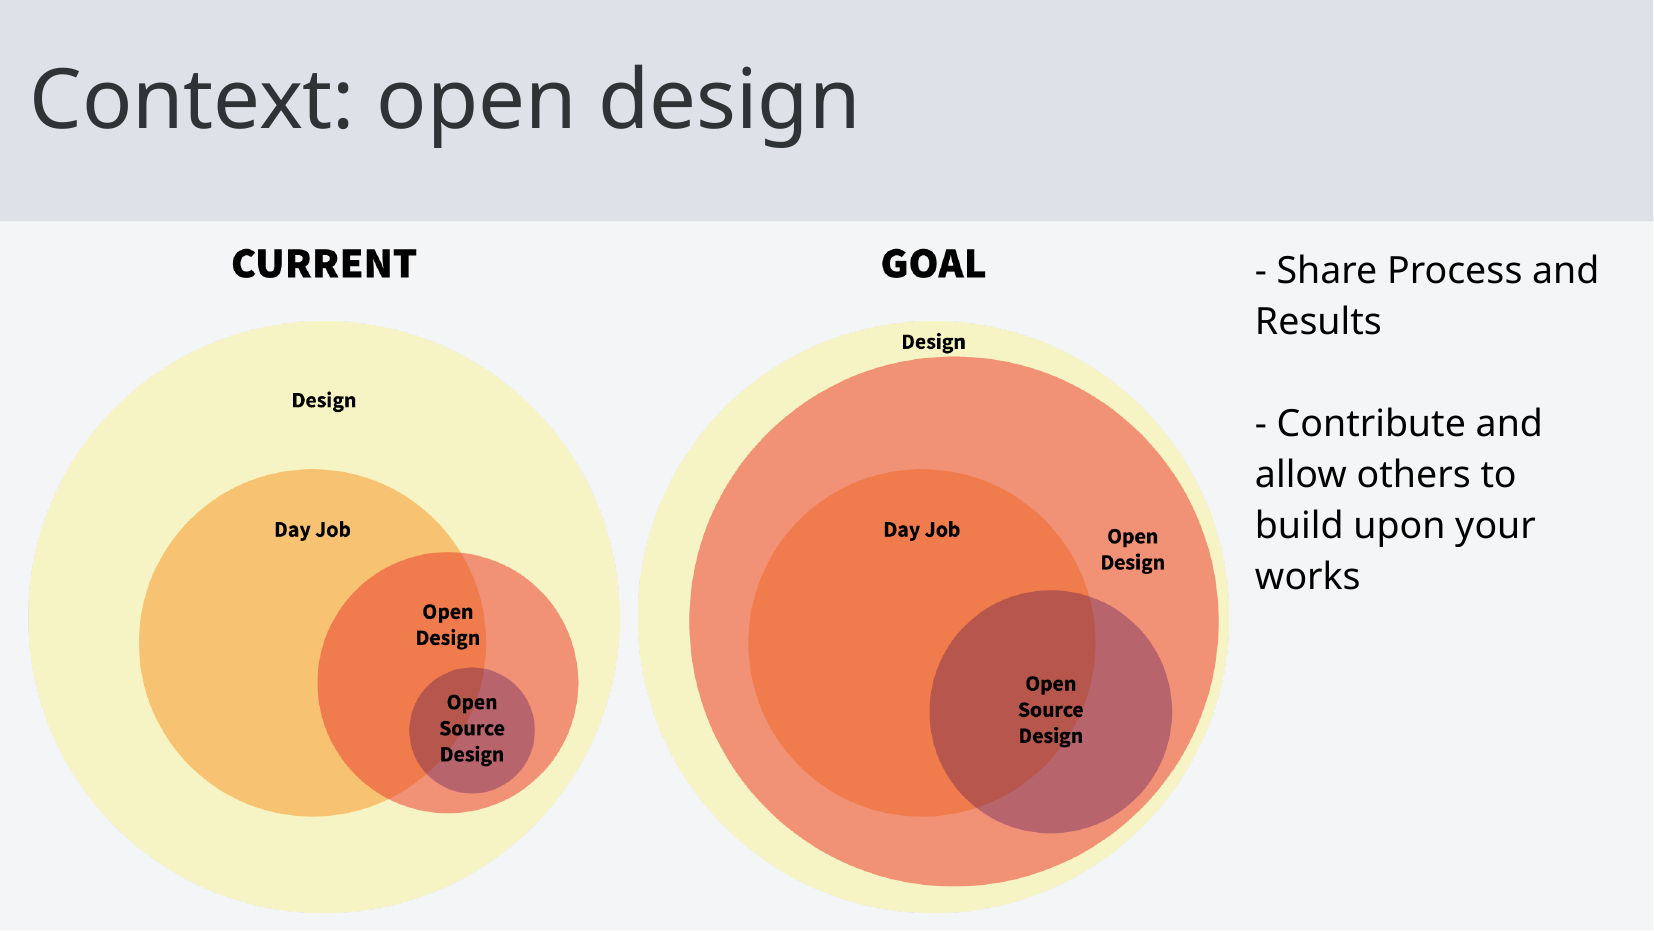

# Context: open design
- Share Process and Results
- Contribute and allow others to build upon your works